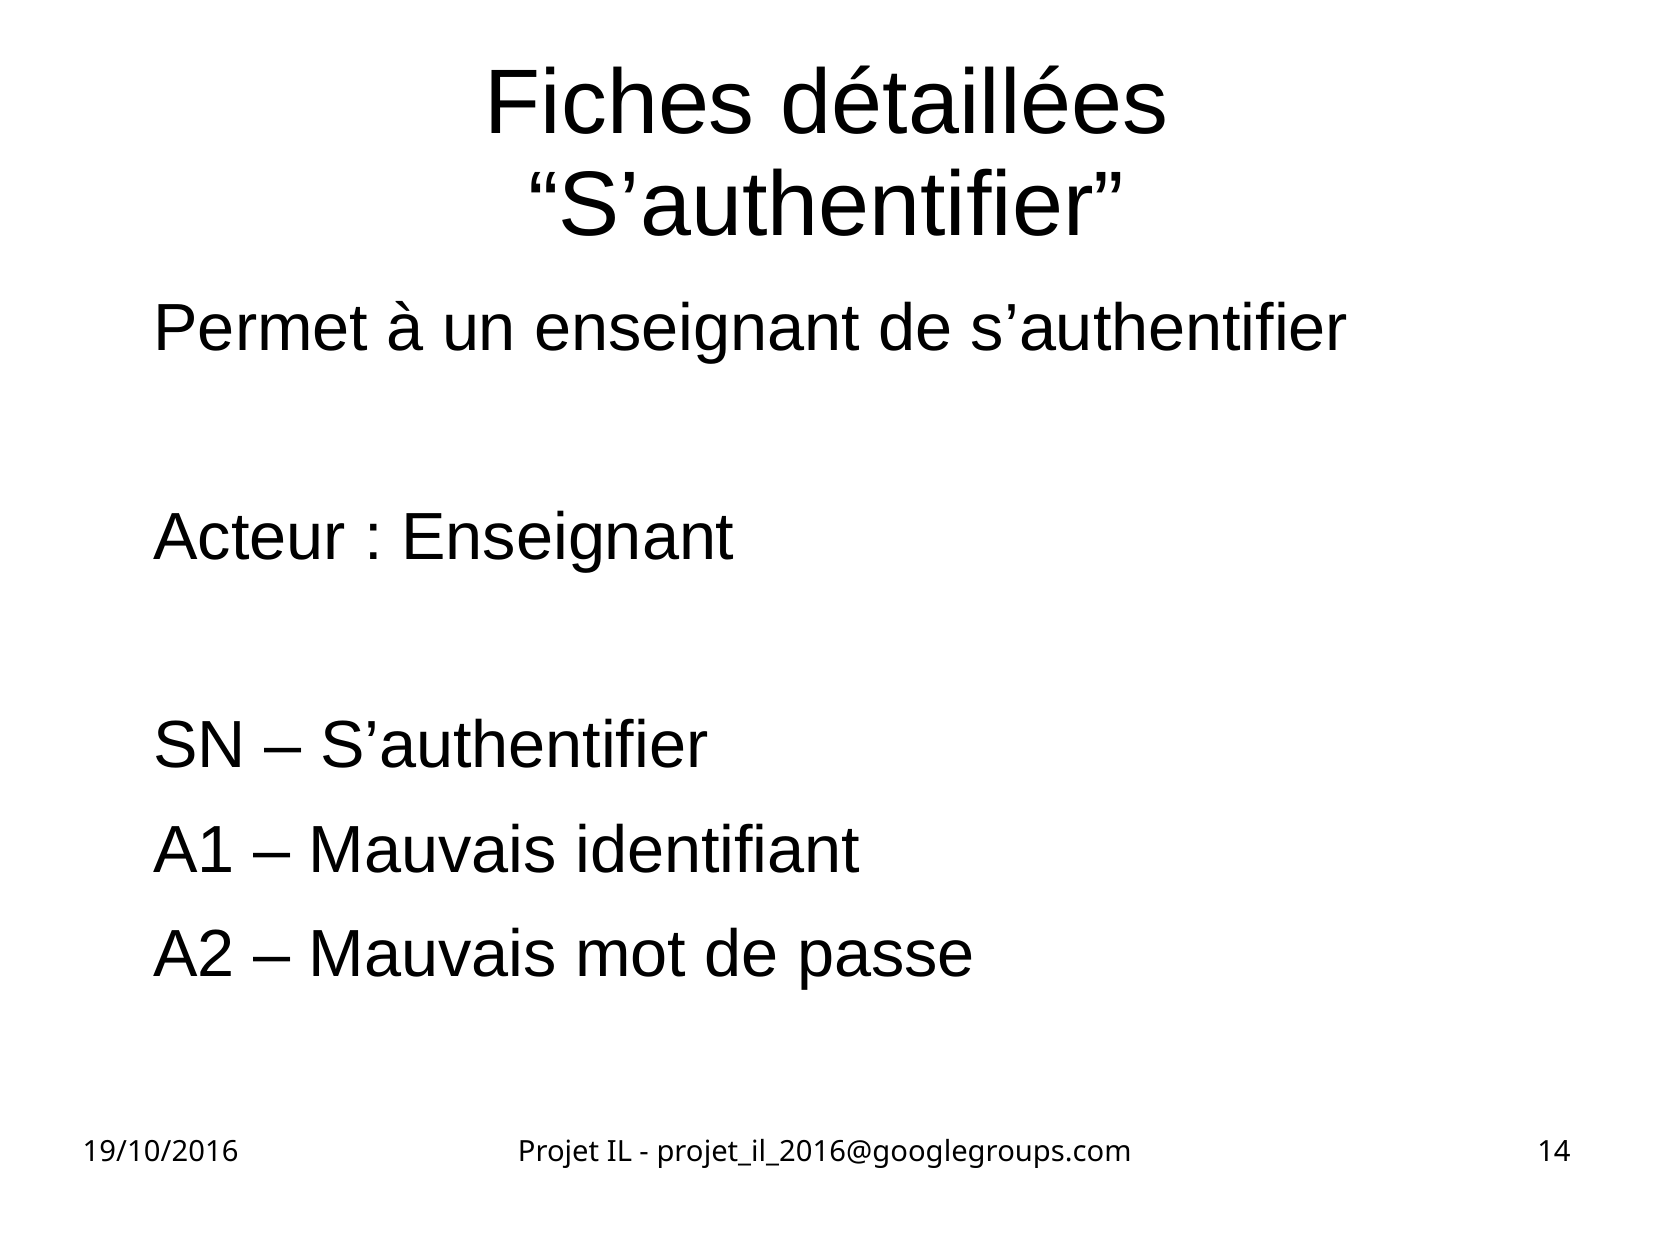

# Fiches détaillées “S’authentifier”
Permet à un enseignant de s’authentifier
Acteur : Enseignant
SN – S’authentifier
A1 – Mauvais identifiant
A2 – Mauvais mot de passe
19/10/2016
Projet IL - projet_il_2016@googlegroups.com
14